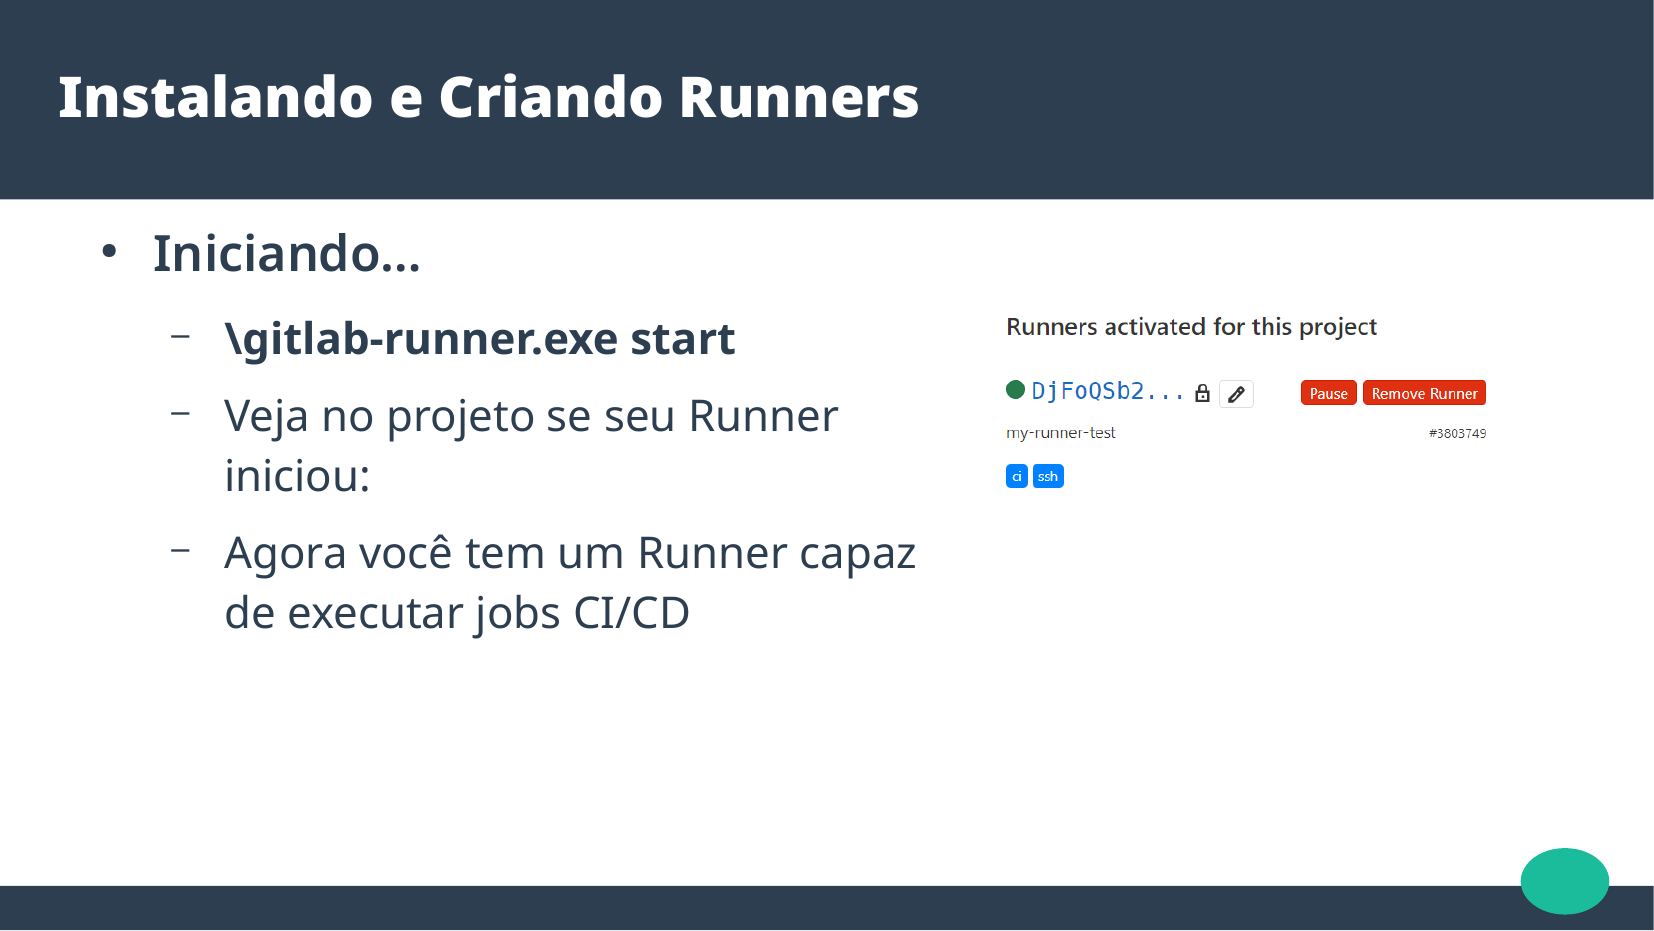

# Instalando e Criando Runners
Iniciando…
\gitlab-runner.exe start
Veja no projeto se seu Runner iniciou:
Agora você tem um Runner capaz de executar jobs CI/CD